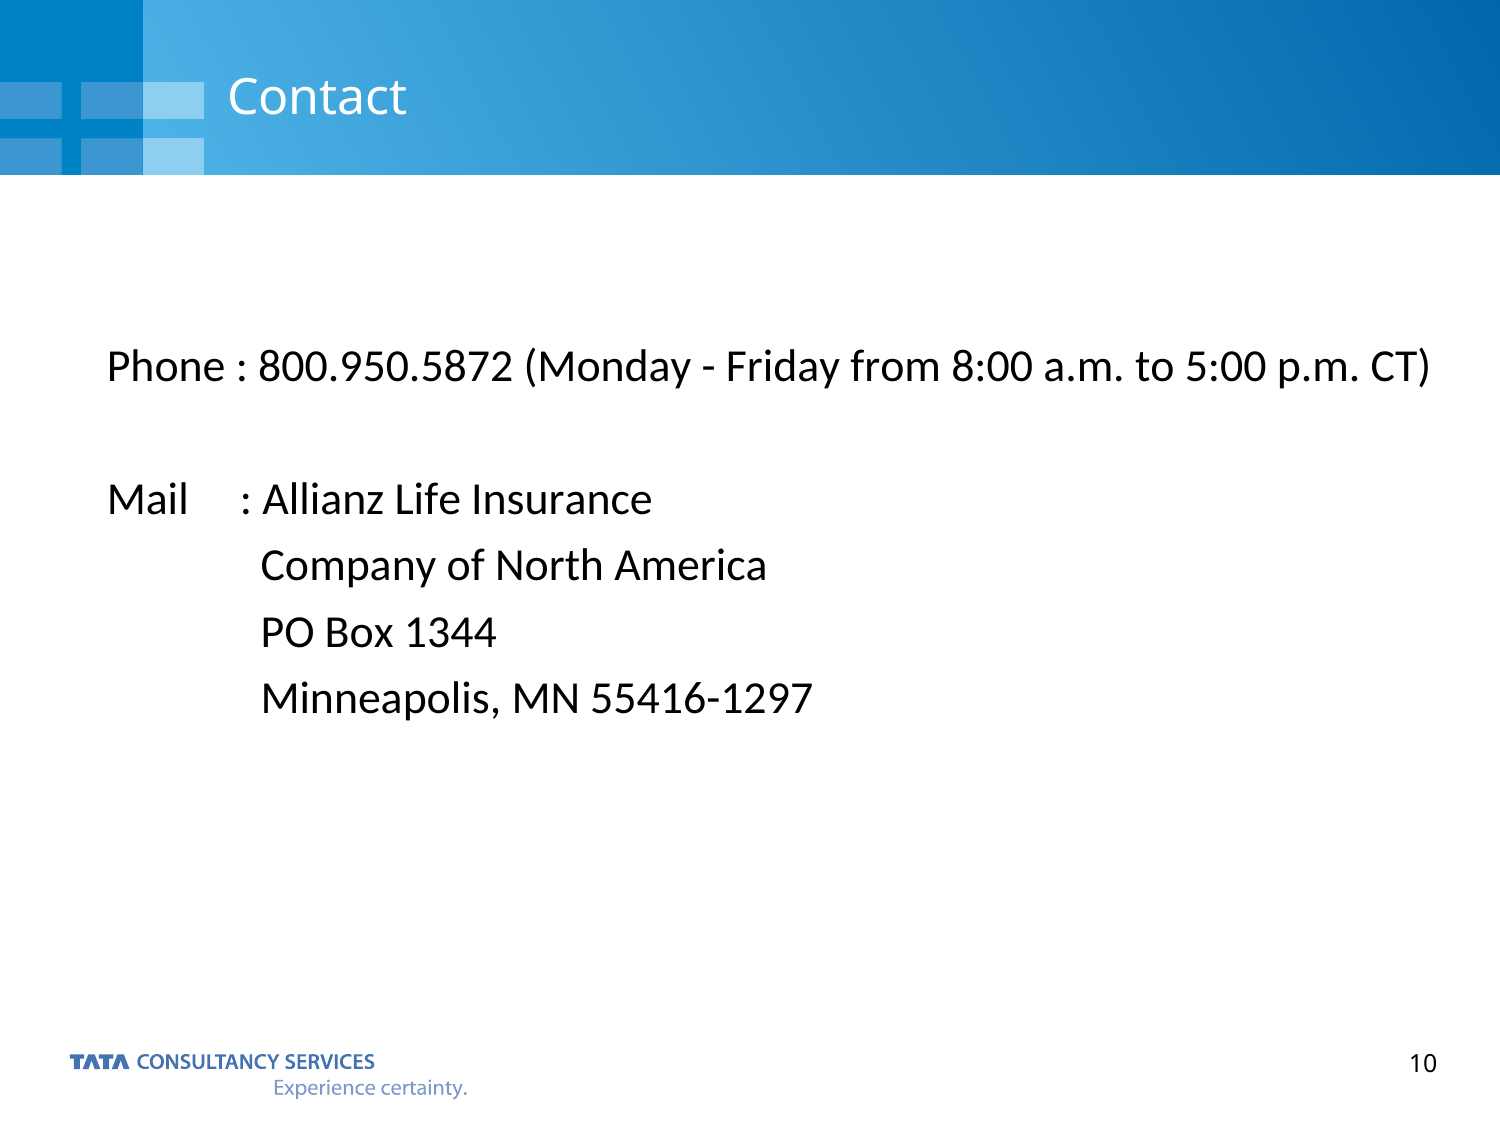

Contact
Phone : 800.950.5872 (Monday - Friday from 8:00 a.m. to 5:00 p.m. CT)
Mail : Allianz Life Insurance
 Company of North America
 PO Box 1344
 Minneapolis, MN 55416-1297